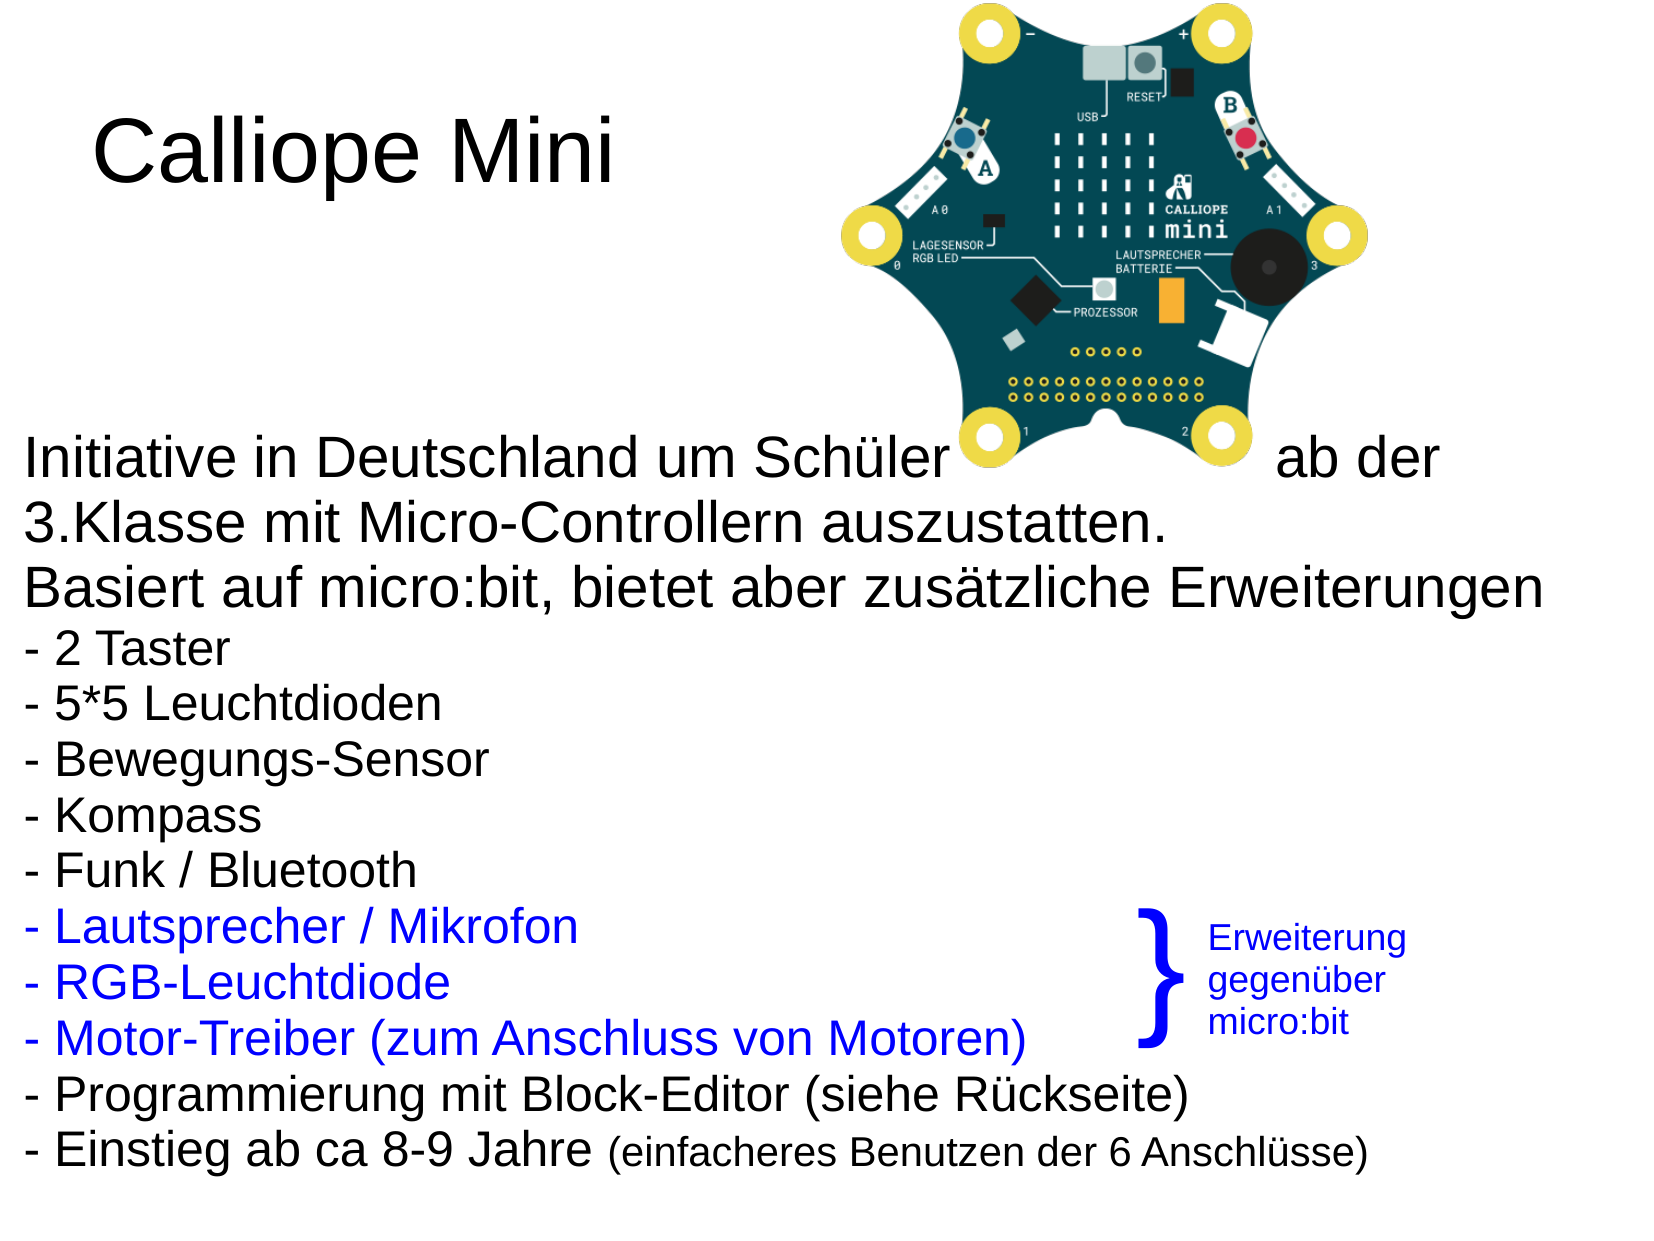

# Calliope Mini
Initiative in Deutschland um Schüler ab der 3.Klasse mit Micro-Controllern auszustatten.
Basiert auf micro:bit, bietet aber zusätzliche Erweiterungen
- 2 Taster
- 5*5 Leuchtdioden
- Bewegungs-Sensor
- Kompass
- Funk / Bluetooth
- Lautsprecher / Mikrofon
- RGB-Leuchtdiode
- Motor-Treiber (zum Anschluss von Motoren)
- Programmierung mit Block-Editor (siehe Rückseite)
- Einstieg ab ca 8-9 Jahre (einfacheres Benutzen der 6 Anschlüsse)
}
Erweiterung
gegenüber
micro:bit